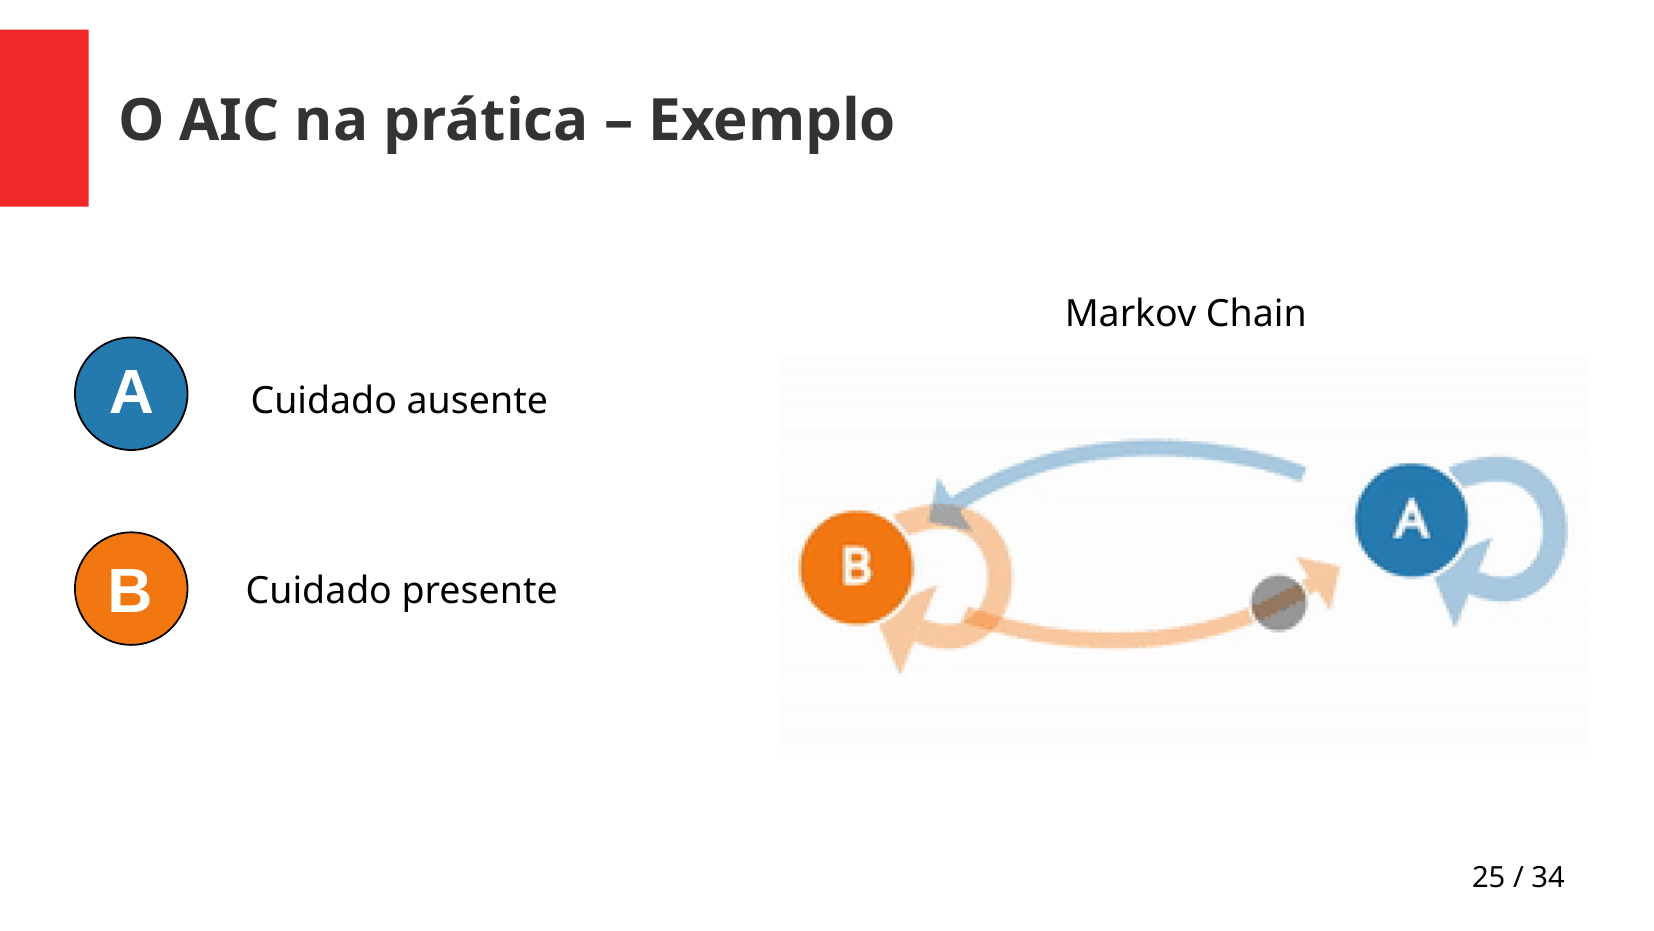

# O AIC na prática – Exemplo
Markov Chain
A
Cuidado ausente
B
Cuidado presente
25